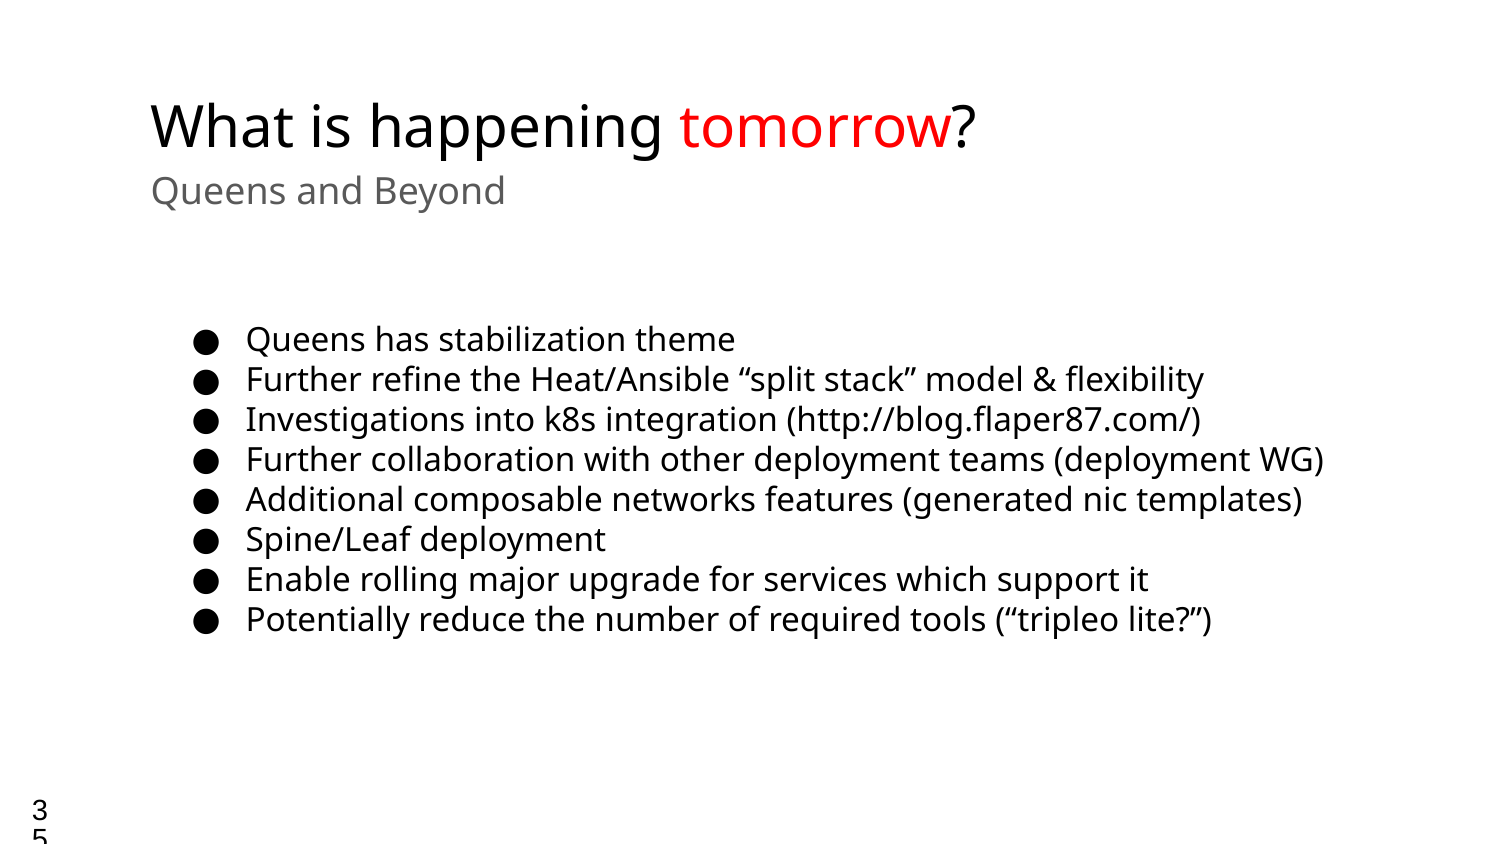

# What is happening tomorrow?
Queens and Beyond
Queens has stabilization theme
Further refine the Heat/Ansible “split stack” model & flexibility
Investigations into k8s integration (http://blog.flaper87.com/)
Further collaboration with other deployment teams (deployment WG)
Additional composable networks features (generated nic templates)
Spine/Leaf deployment
Enable rolling major upgrade for services which support it
Potentially reduce the number of required tools (“tripleo lite?”)